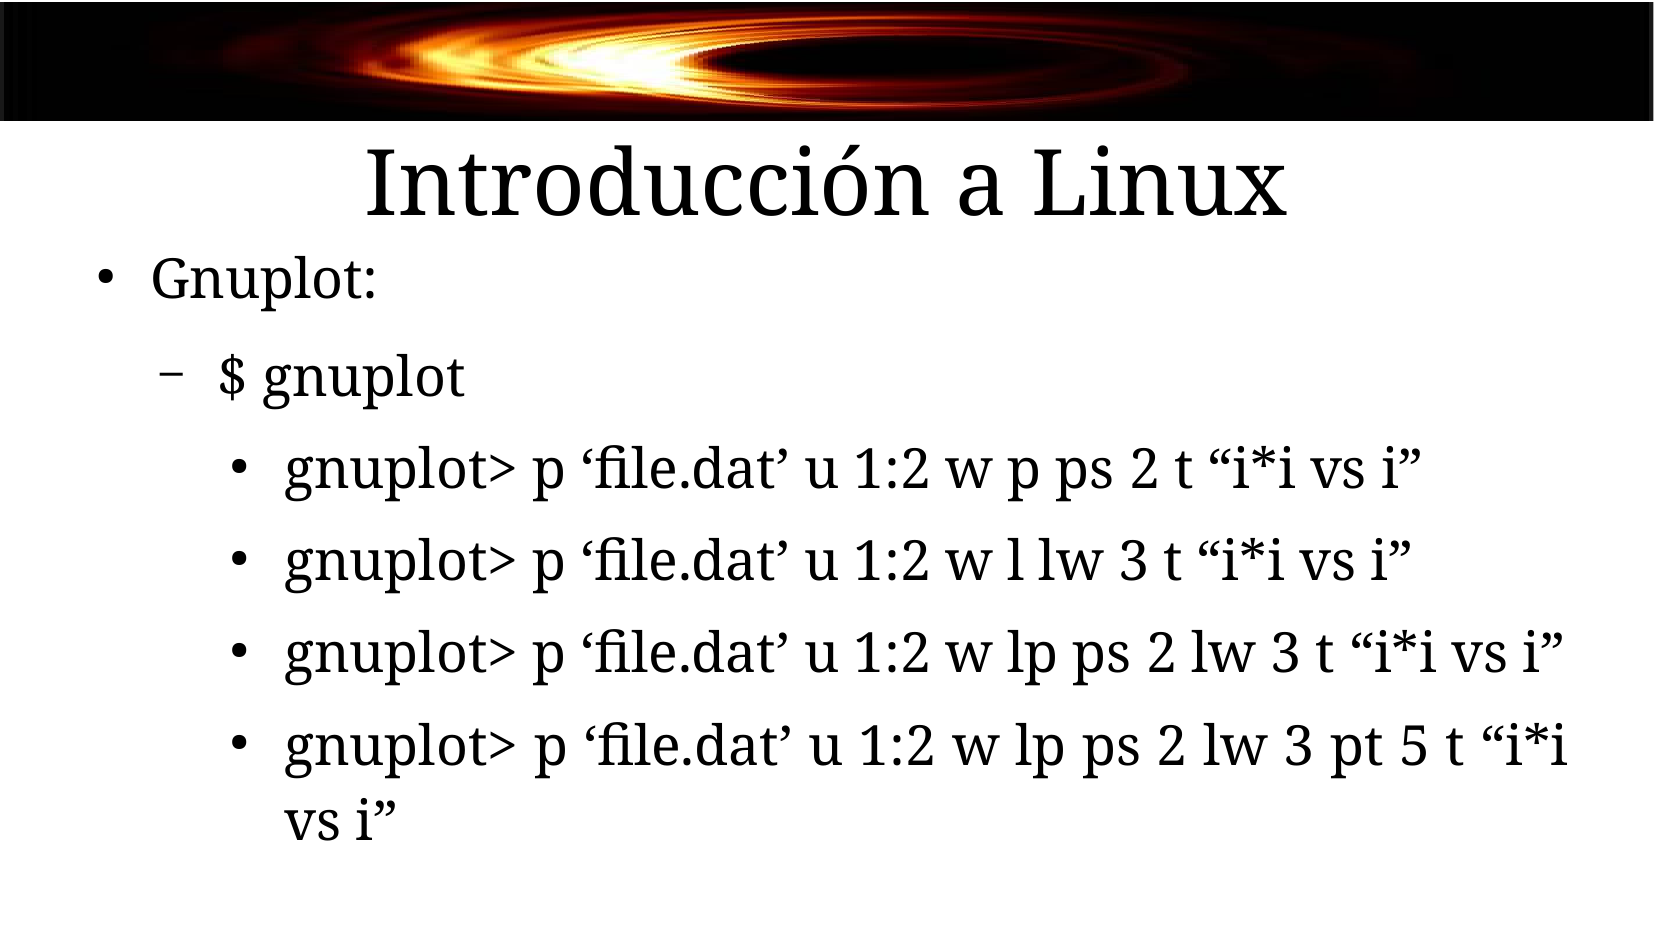

# Introducción a Linux
Gnuplot:
$ gnuplot
gnuplot> p ‘file.dat’ u 1:2 w p ps 2 t “i*i vs i”
gnuplot> p ‘file.dat’ u 1:2 w l lw 3 t “i*i vs i”
gnuplot> p ‘file.dat’ u 1:2 w lp ps 2 lw 3 t “i*i vs i”
gnuplot> p ‘file.dat’ u 1:2 w lp ps 2 lw 3 pt 5 t “i*i vs i”